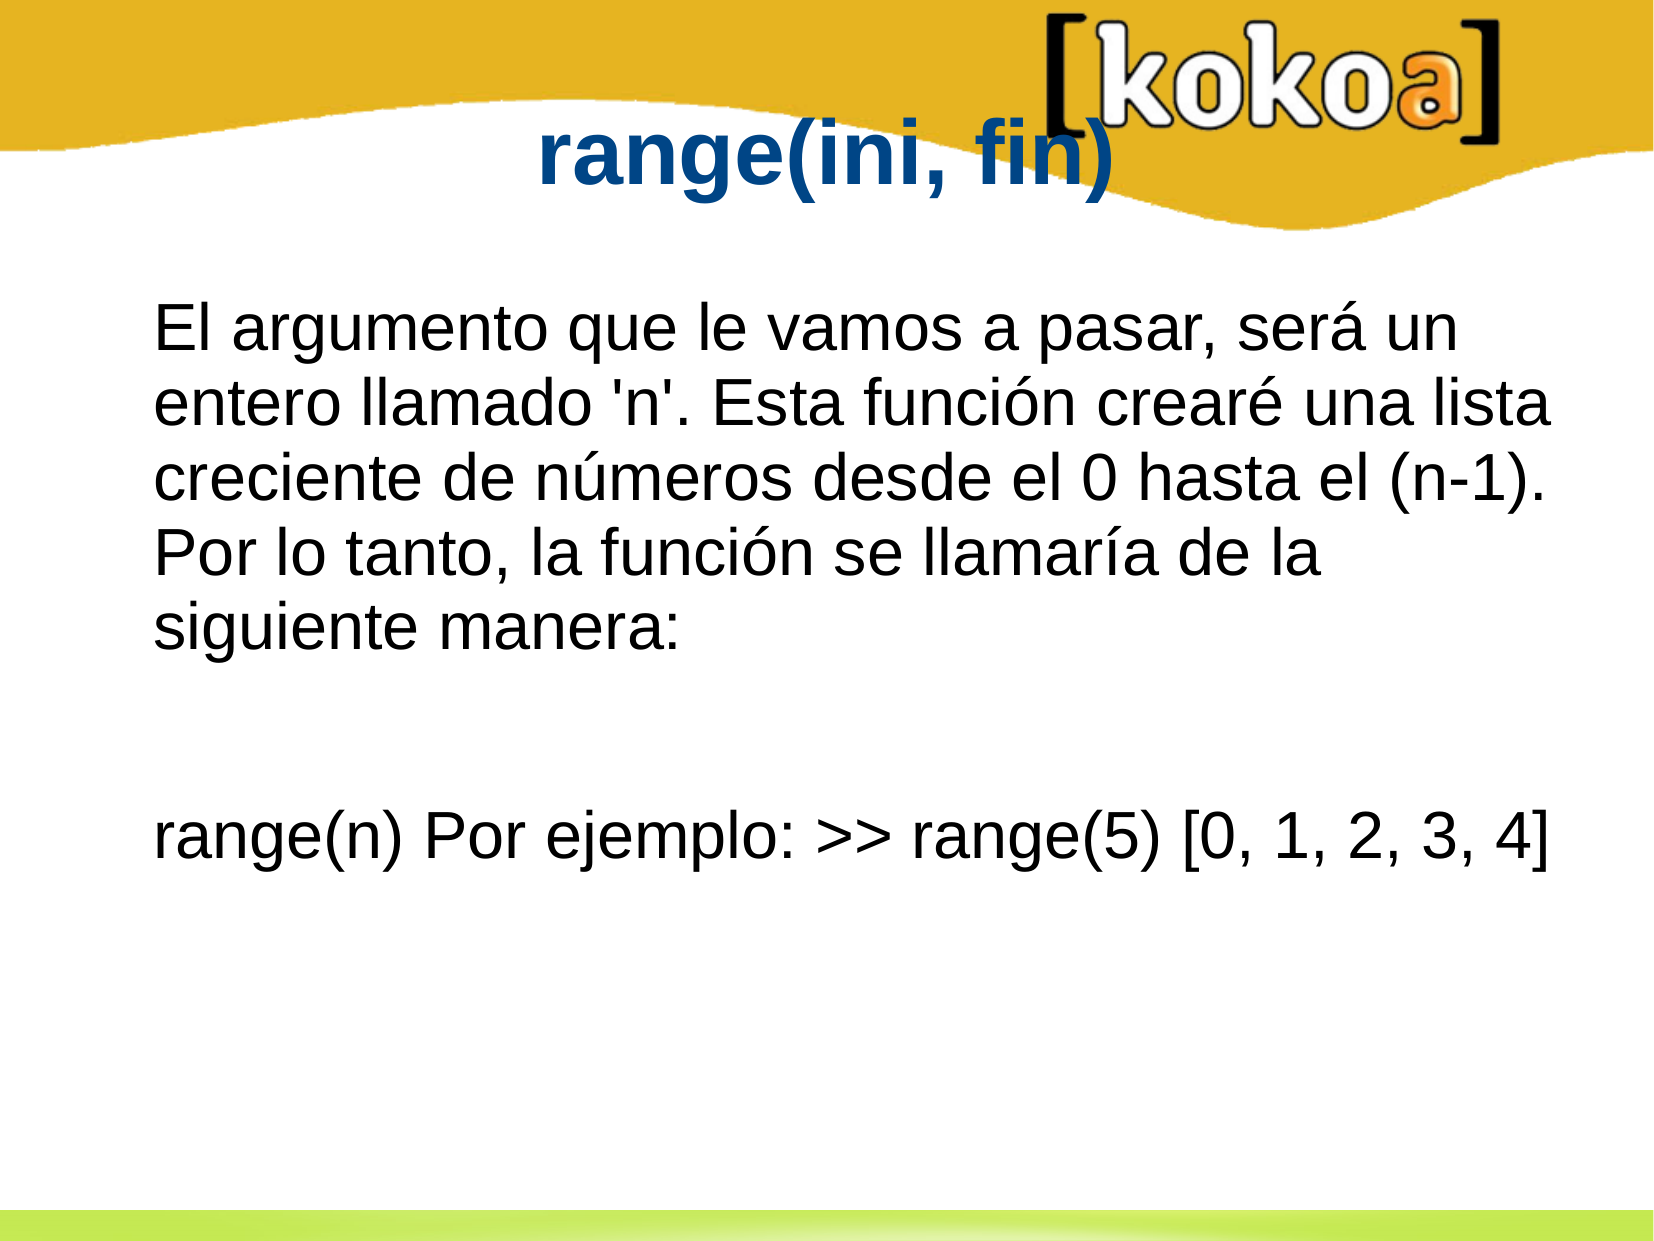

# range(ini, fin)
El argumento que le vamos a pasar, será un entero llamado 'n'. Esta función crearé una lista creciente de números desde el 0 hasta el (n-1). Por lo tanto, la función se llamaría de la siguiente manera:
range(n) Por ejemplo: >> range(5) [0, 1, 2, 3, 4]